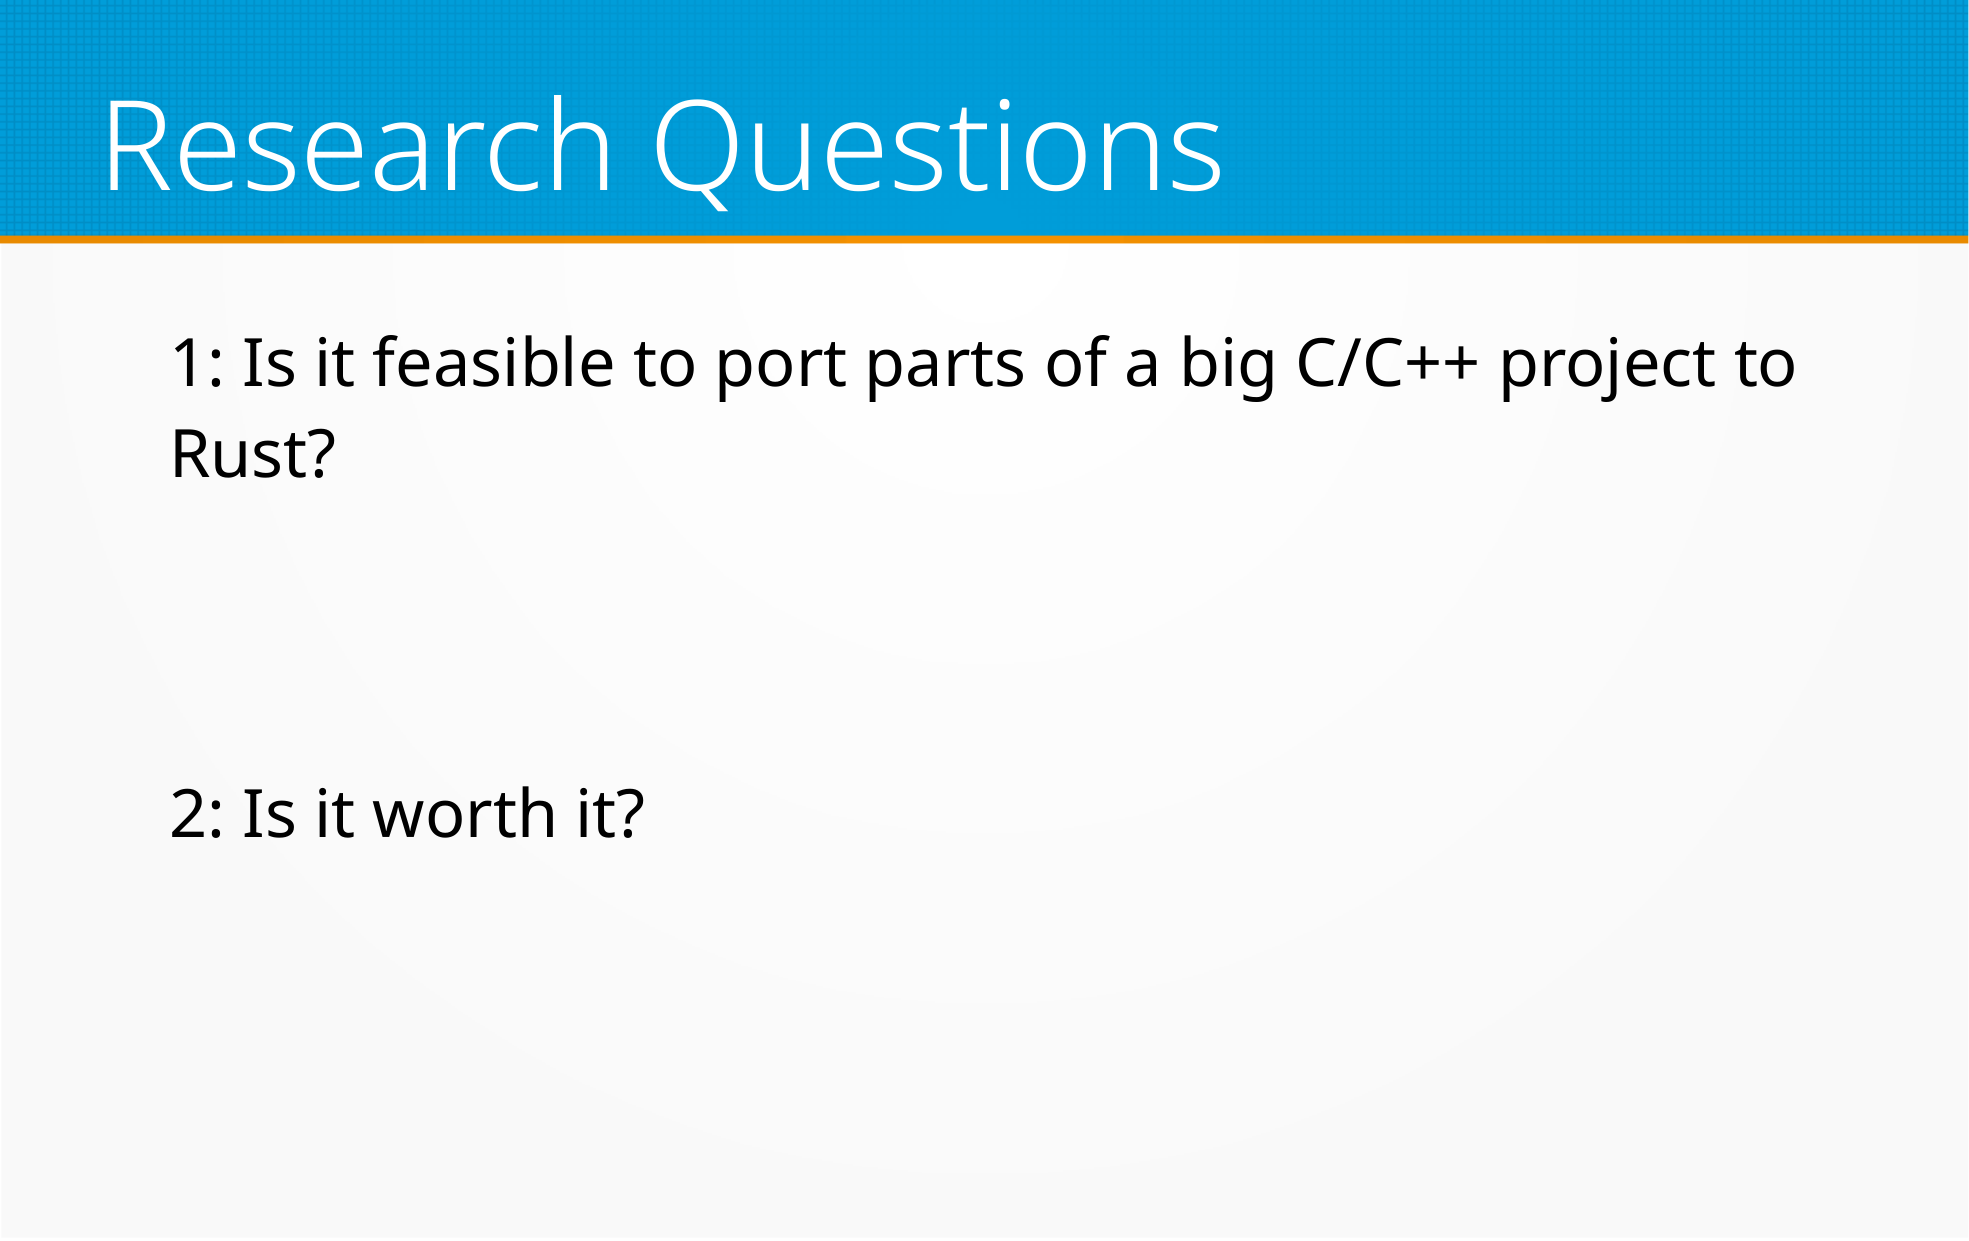

# Research Questions
1: Is it feasible to port parts of a big C/C++ project to Rust?
2: Is it worth it?